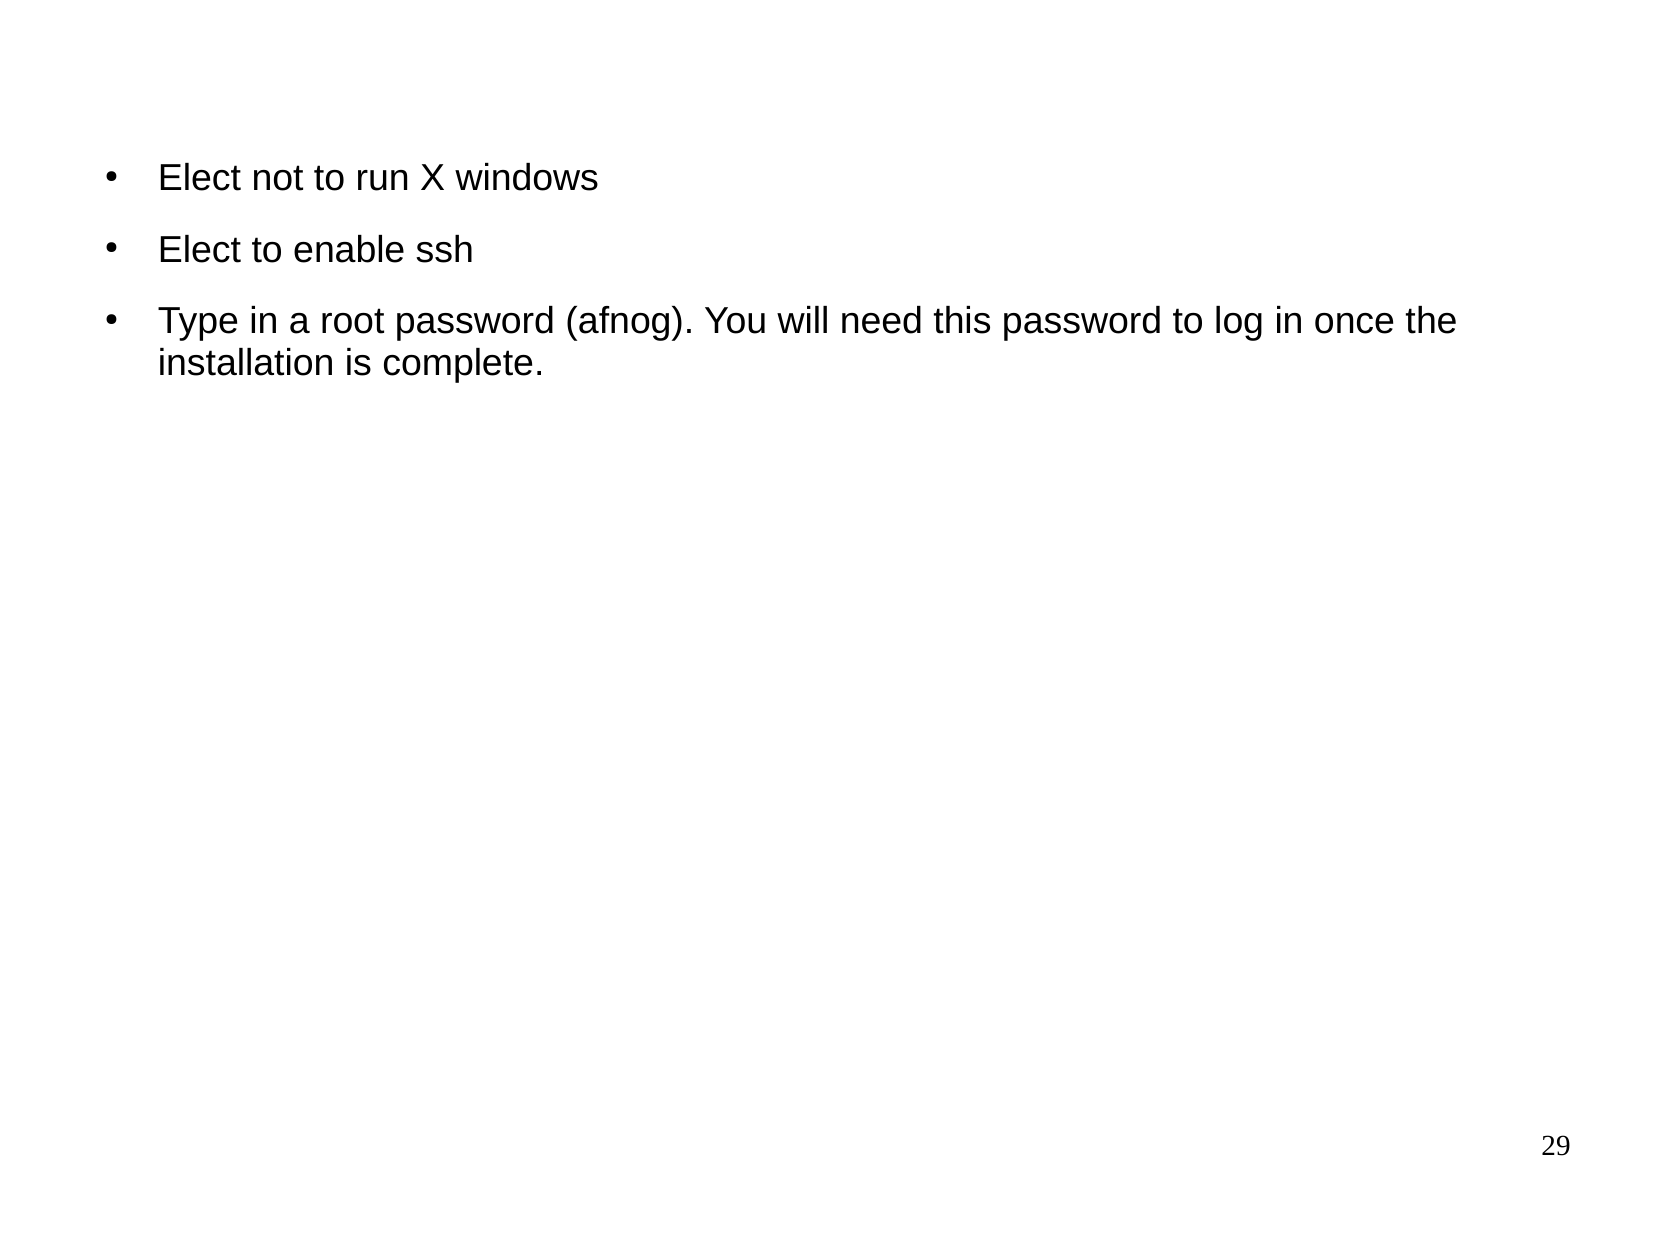

# Elect not to run X windows
Elect to enable ssh
Type in a root password (afnog). You will need this password to log in once the installation is complete.
29